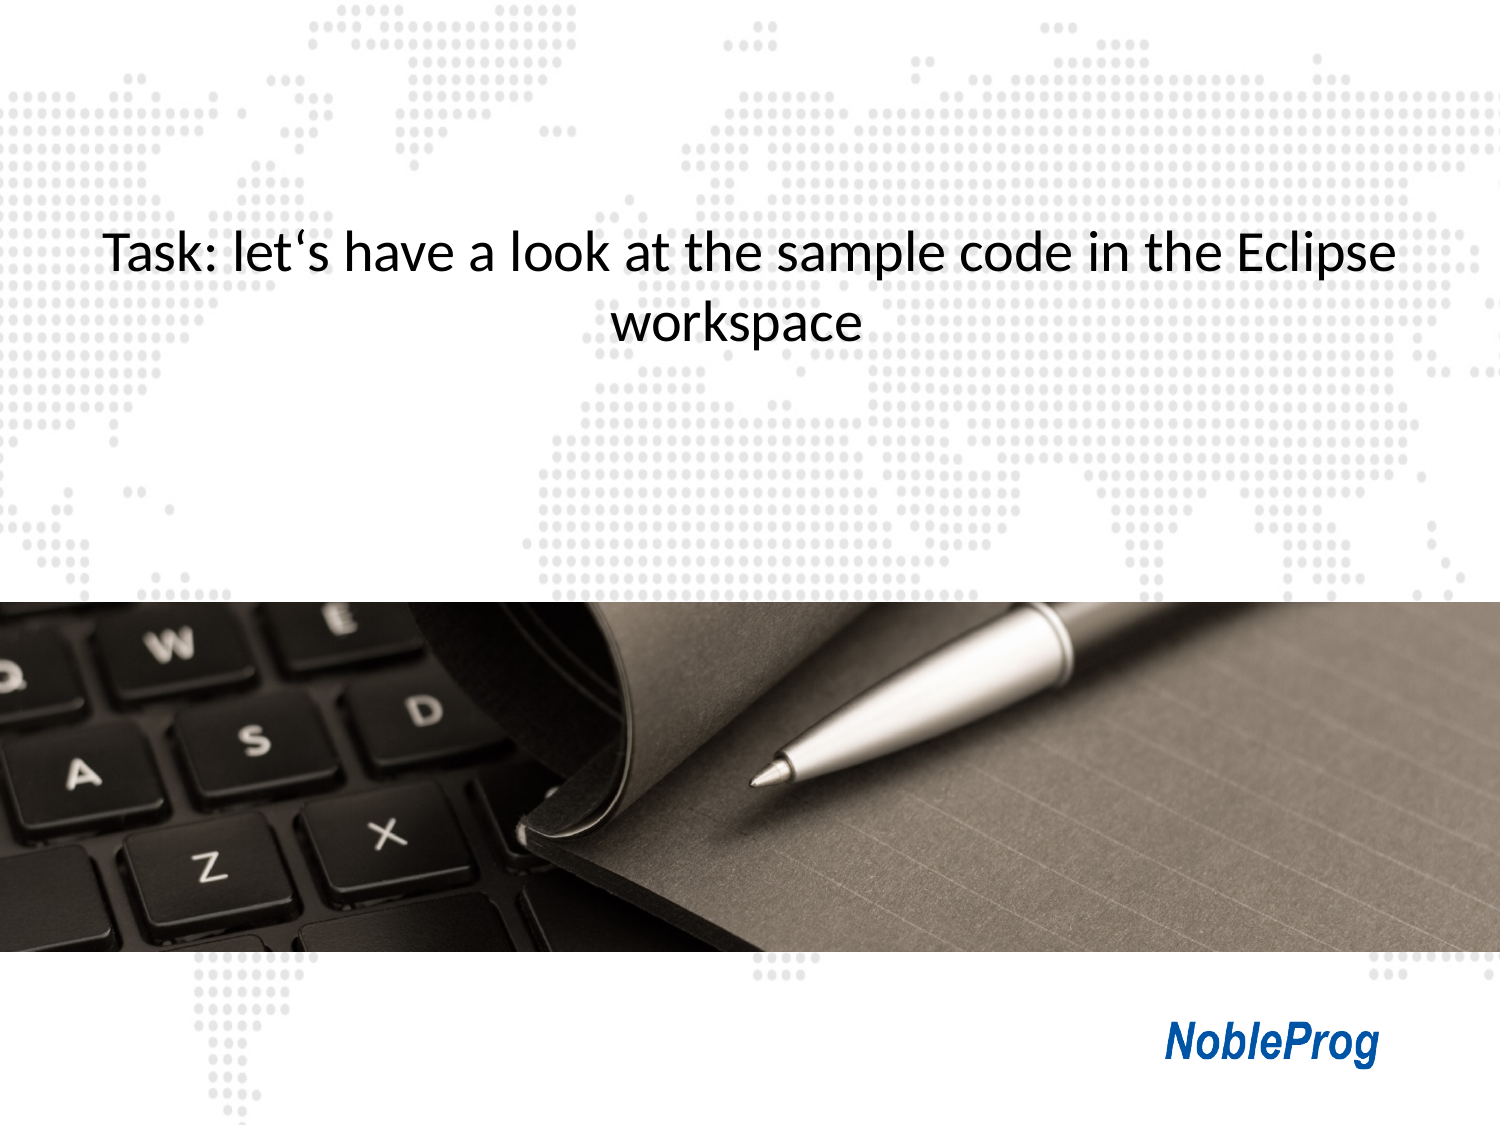

# Task: let‘s have a look at the sample code in the Eclipse workspace